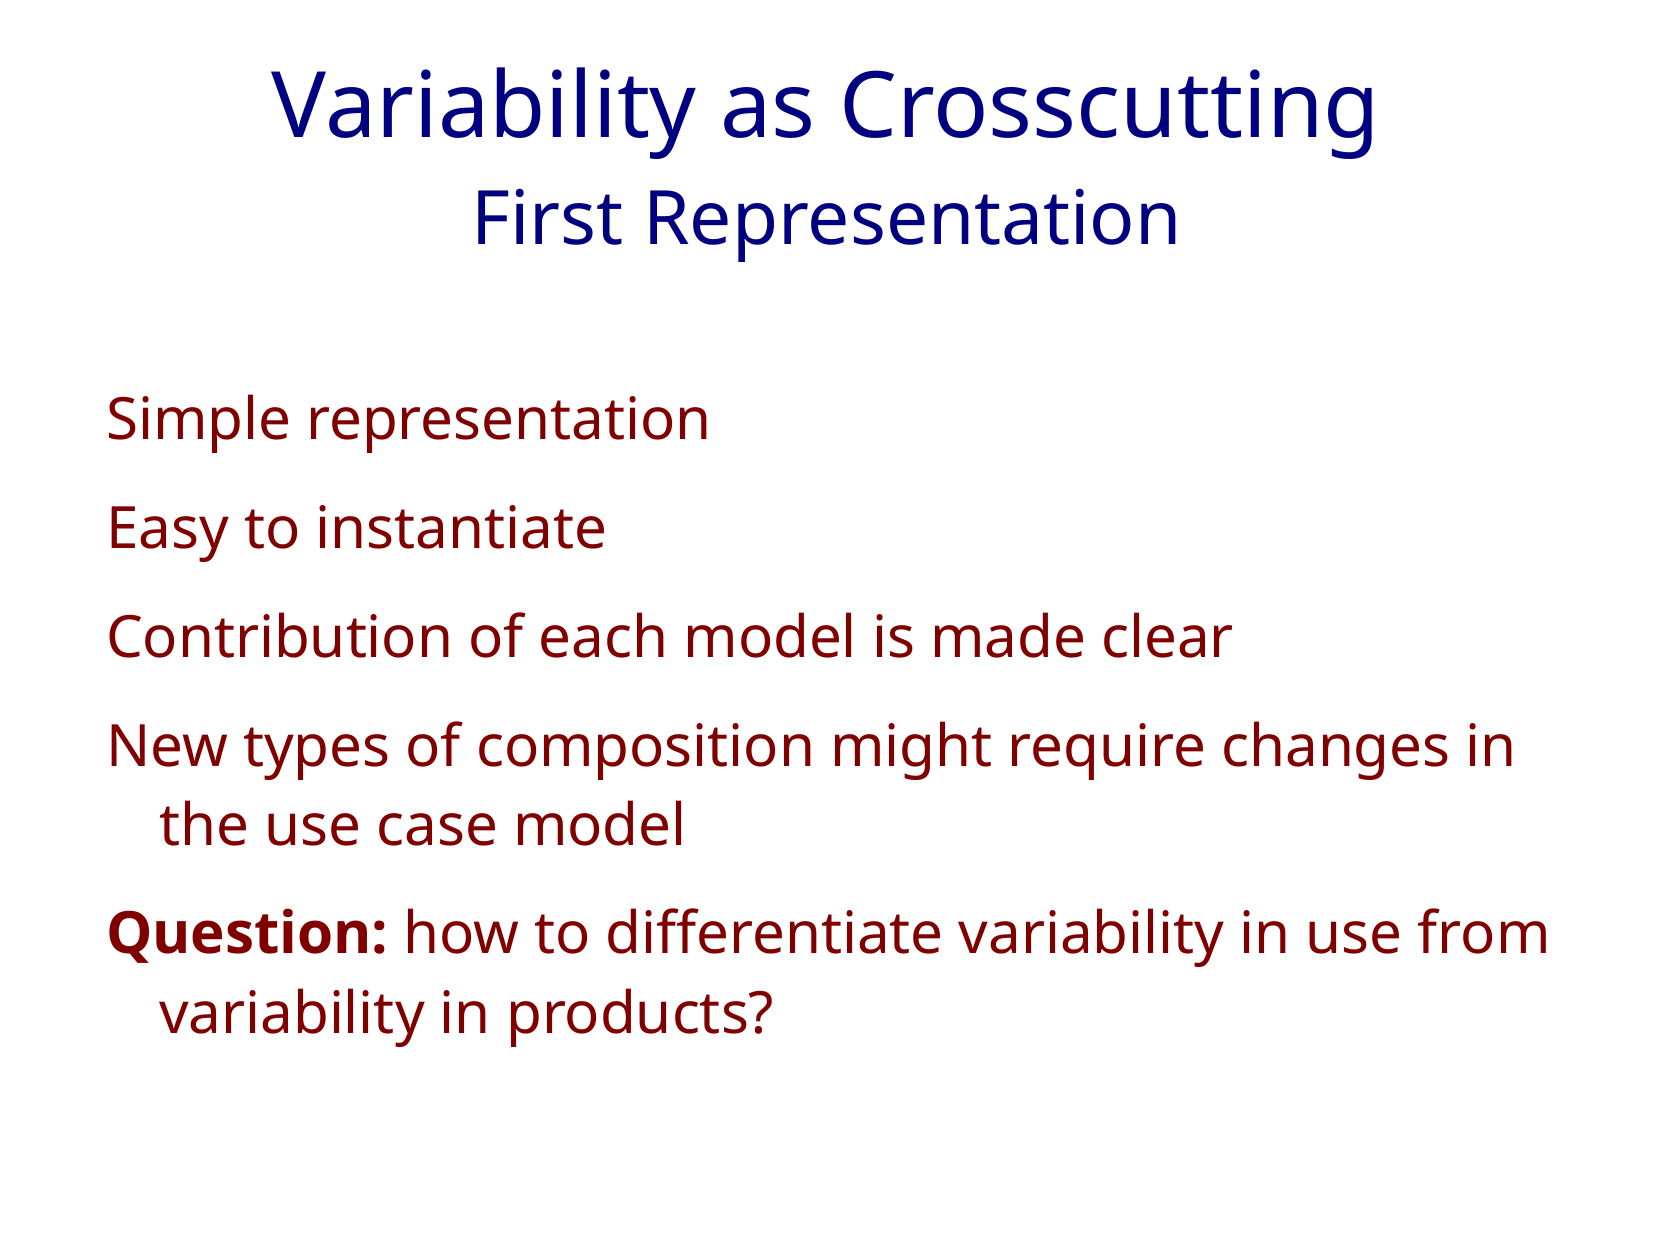

# Variability as Crosscutting First Representation
Simple representation
Easy to instantiate
Contribution of each model is made clear
New types of composition might require changes in the use case model
Question: how to differentiate variability in use from variability in products?